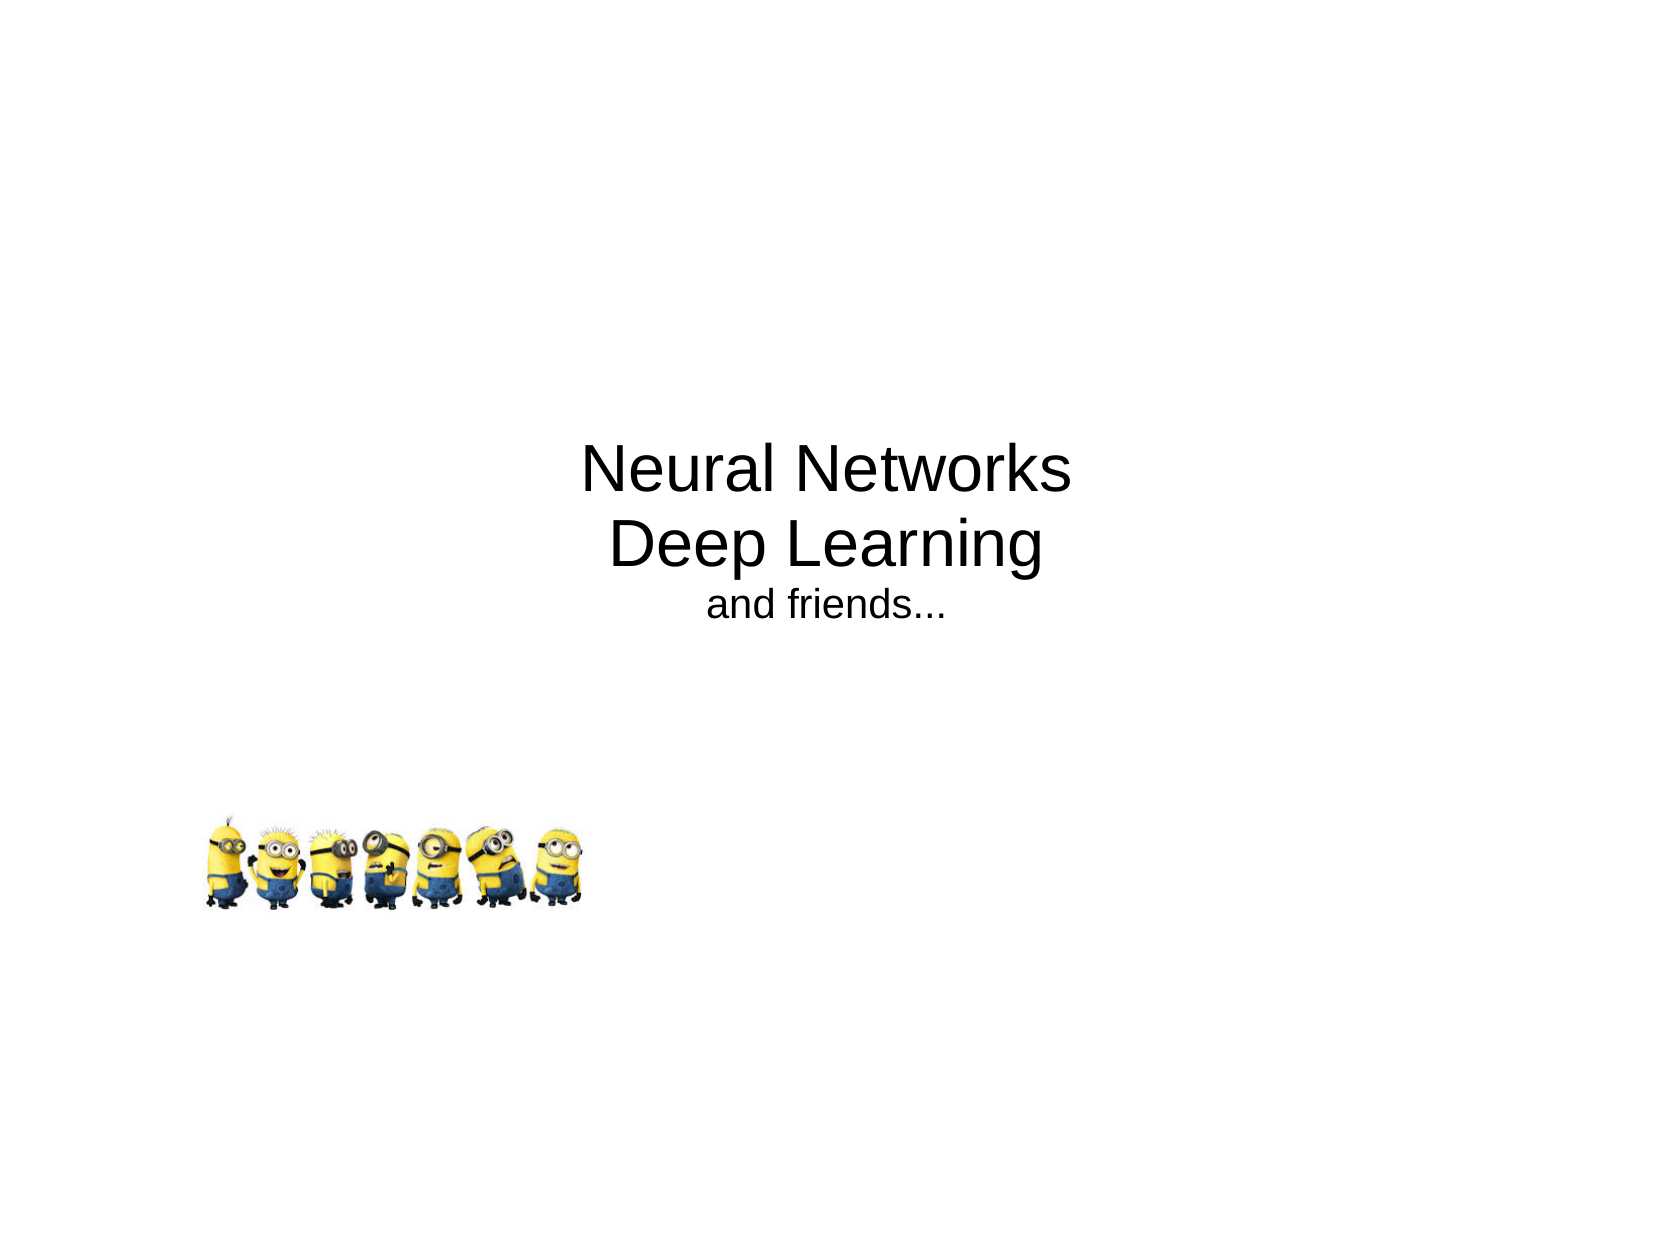

# Neural Networks
Deep Learning
and friends...